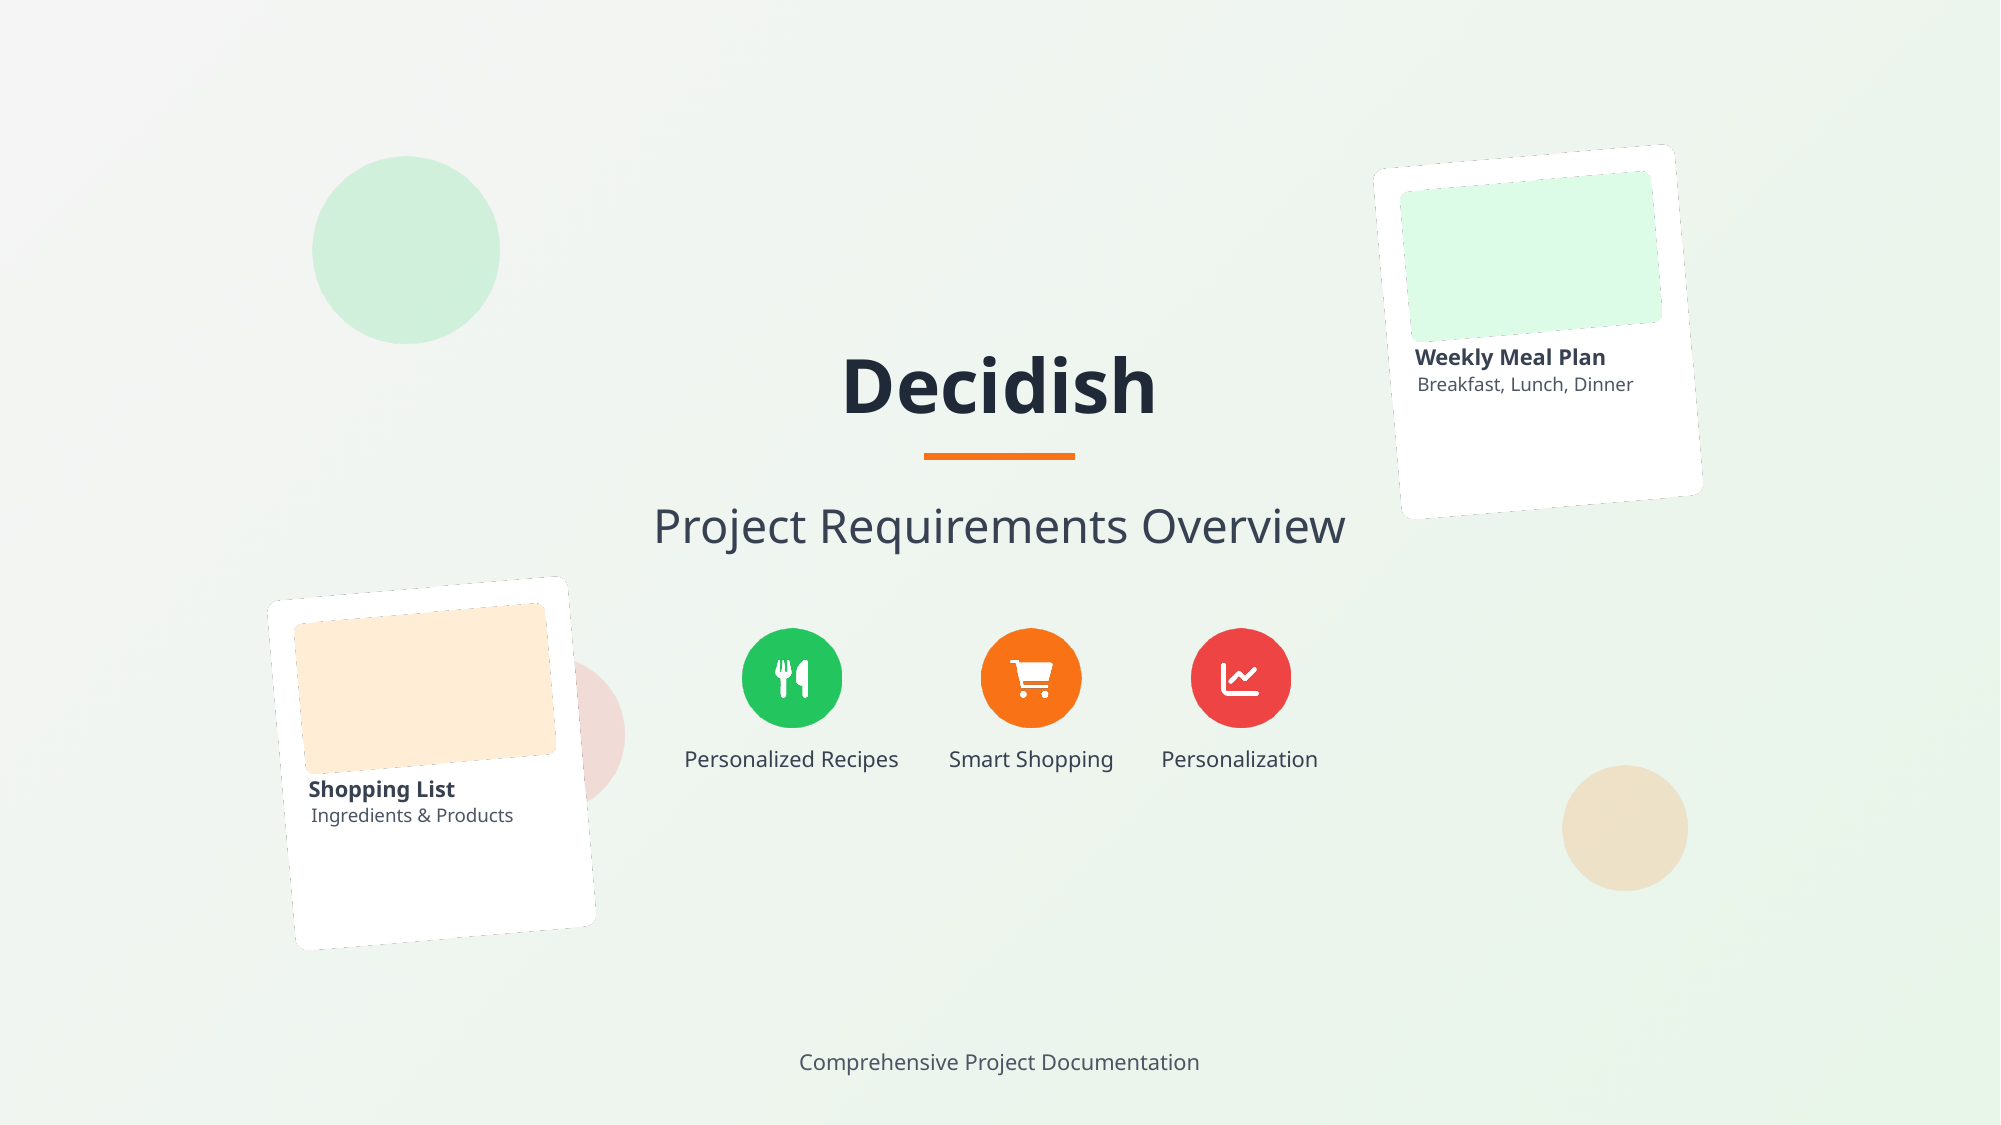

Weekly Meal Plan
Decidish
Breakfast, Lunch, Dinner
Project Requirements Overview
Personalized Recipes
Smart Shopping
Personalization
Shopping List
Ingredients & Products
Comprehensive Project Documentation